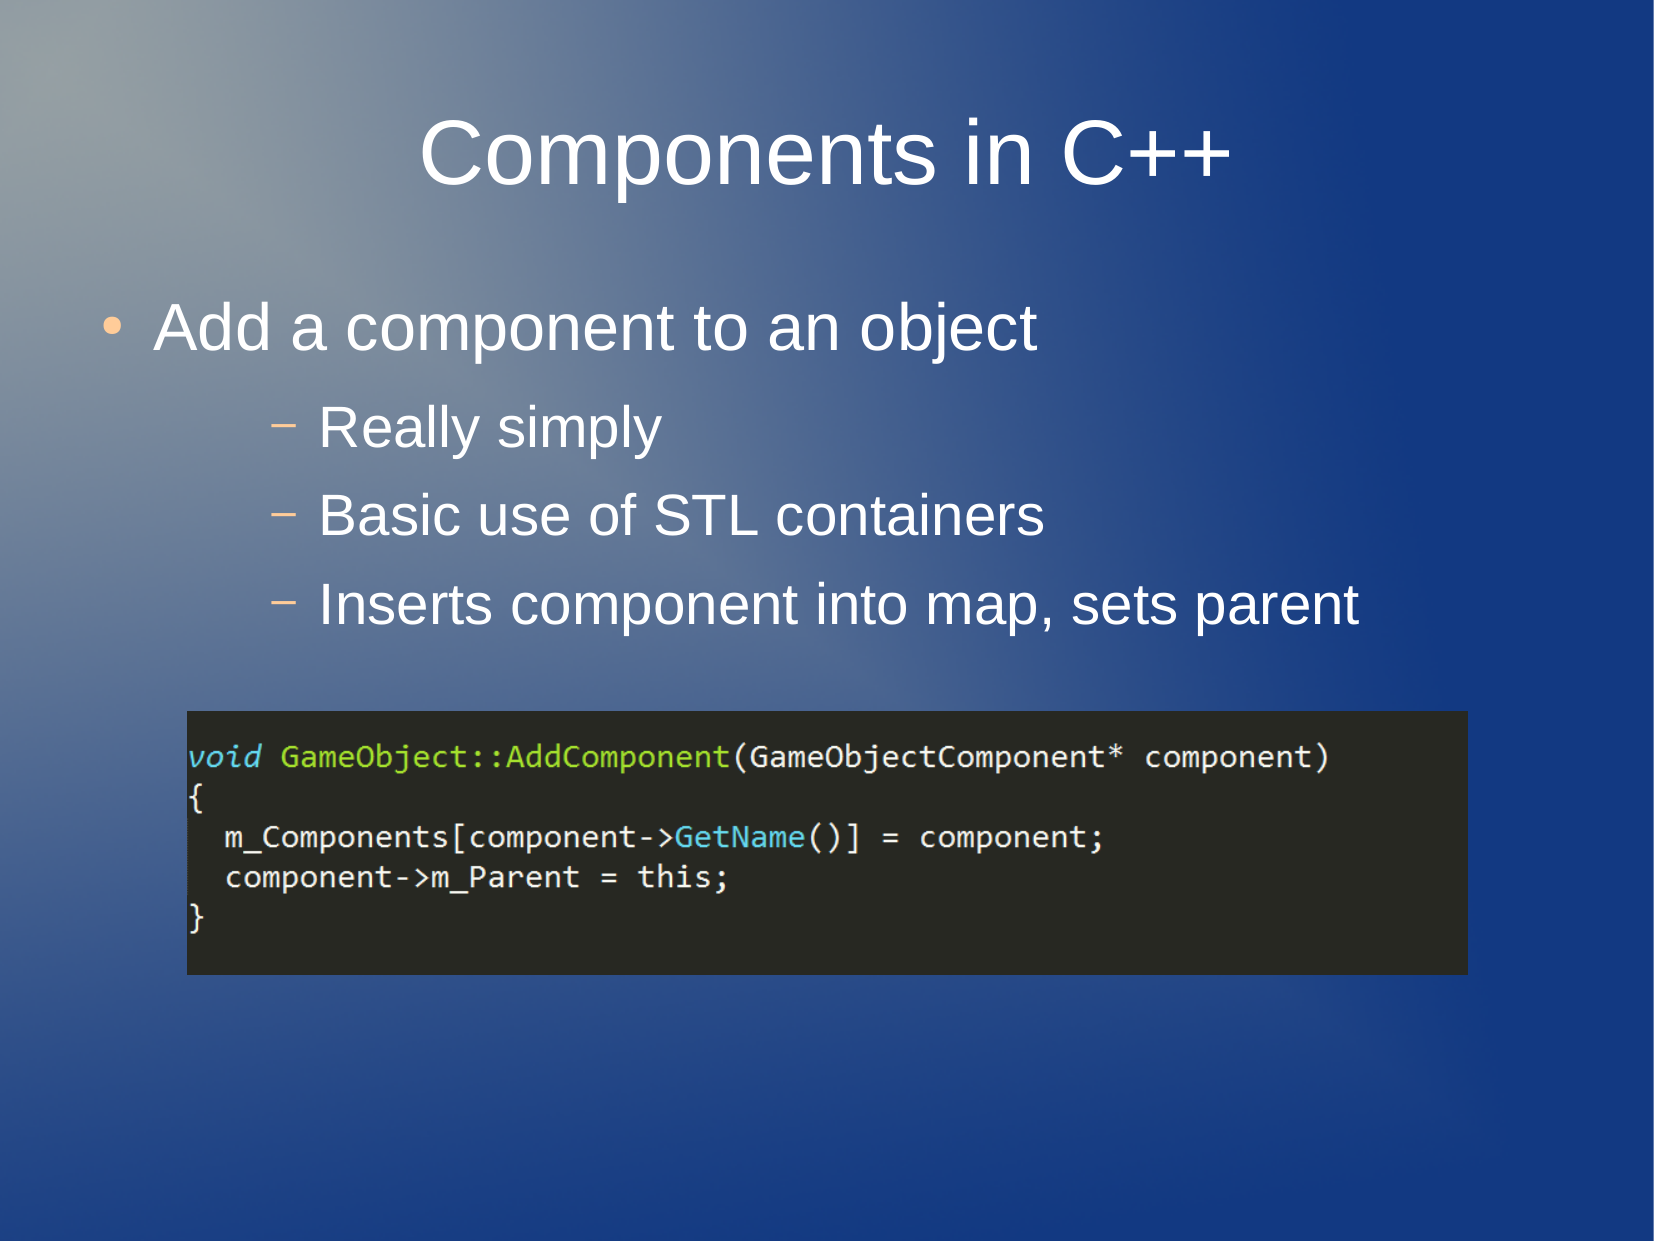

# Components in C++
Add a component to an object
Really simply
Basic use of STL containers
Inserts component into map, sets parent